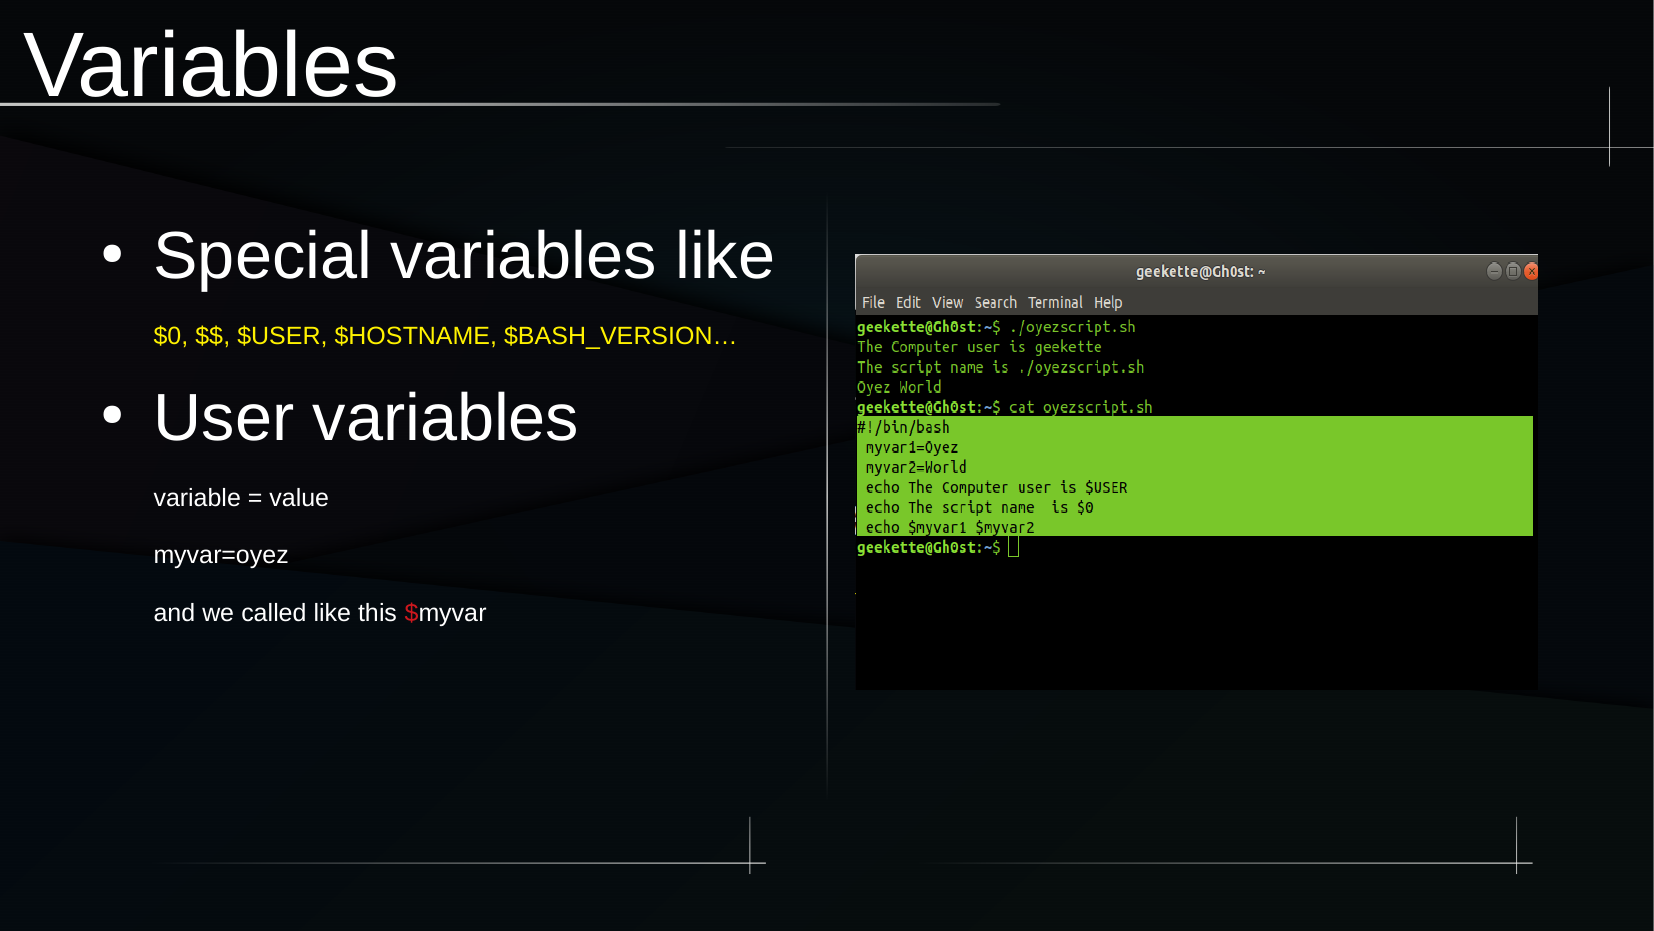

# Variables
Special variables like
$0, $$, $USER, $HOSTNAME, $BASH_VERSION…
User variables
variable = value
myvar=oyez
and we called like this $myvar